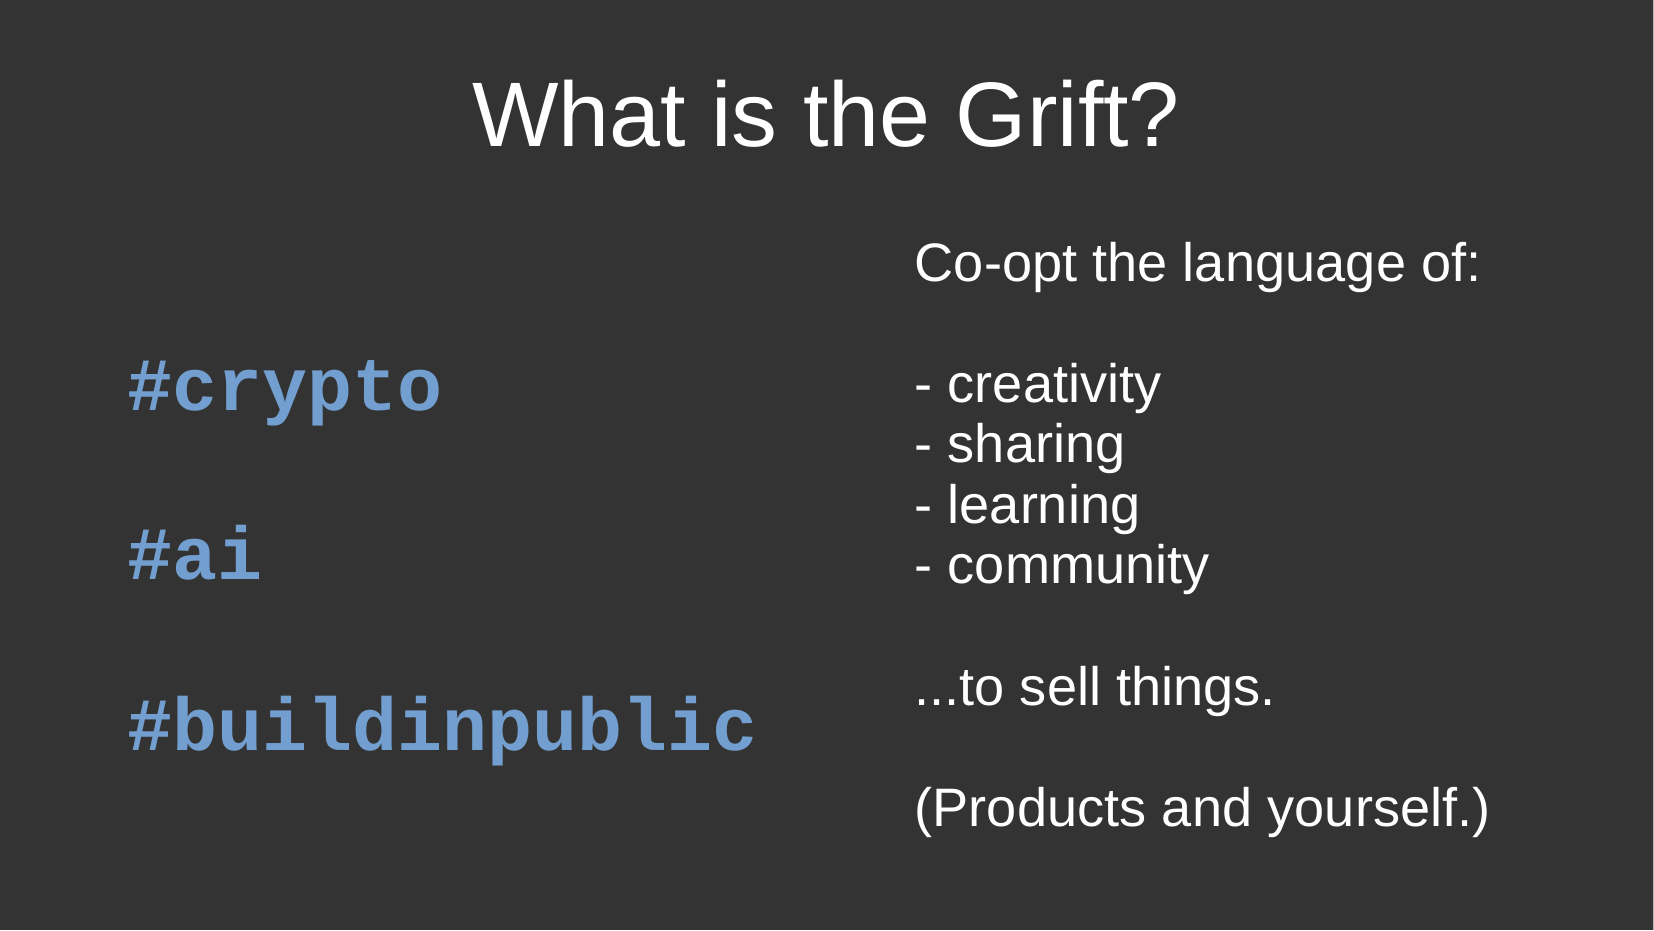

# What is the Grift?
Co-opt the language of:
- creativity
- sharing
- learning
- community
...to sell things.
(Products and yourself.)
#crypto
#ai
#buildinpublic